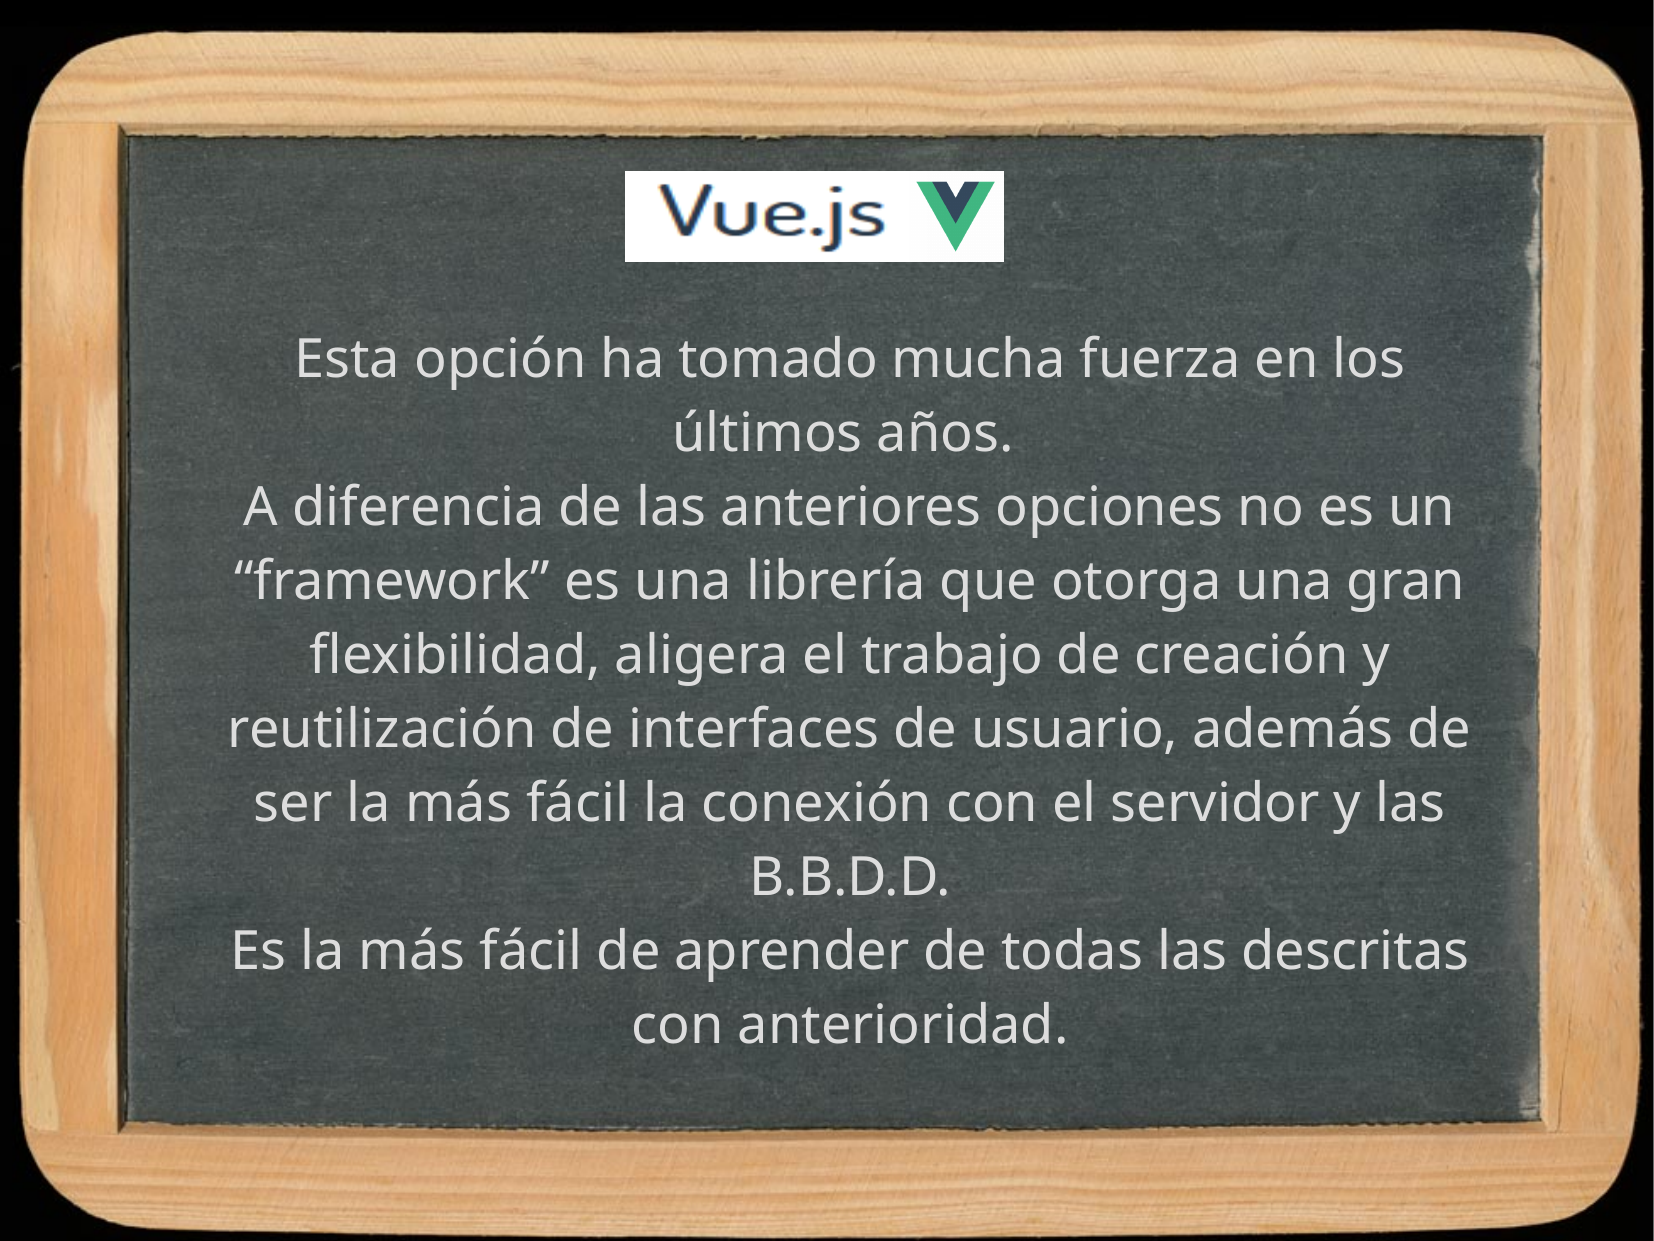

Esta opción ha tomado mucha fuerza en los últimos años.
A diferencia de las anteriores opciones no es un “framework” es una librería que otorga una gran flexibilidad, aligera el trabajo de creación y reutilización de interfaces de usuario, además de ser la más fácil la conexión con el servidor y las B.B.D.D.
Es la más fácil de aprender de todas las descritas con anterioridad.